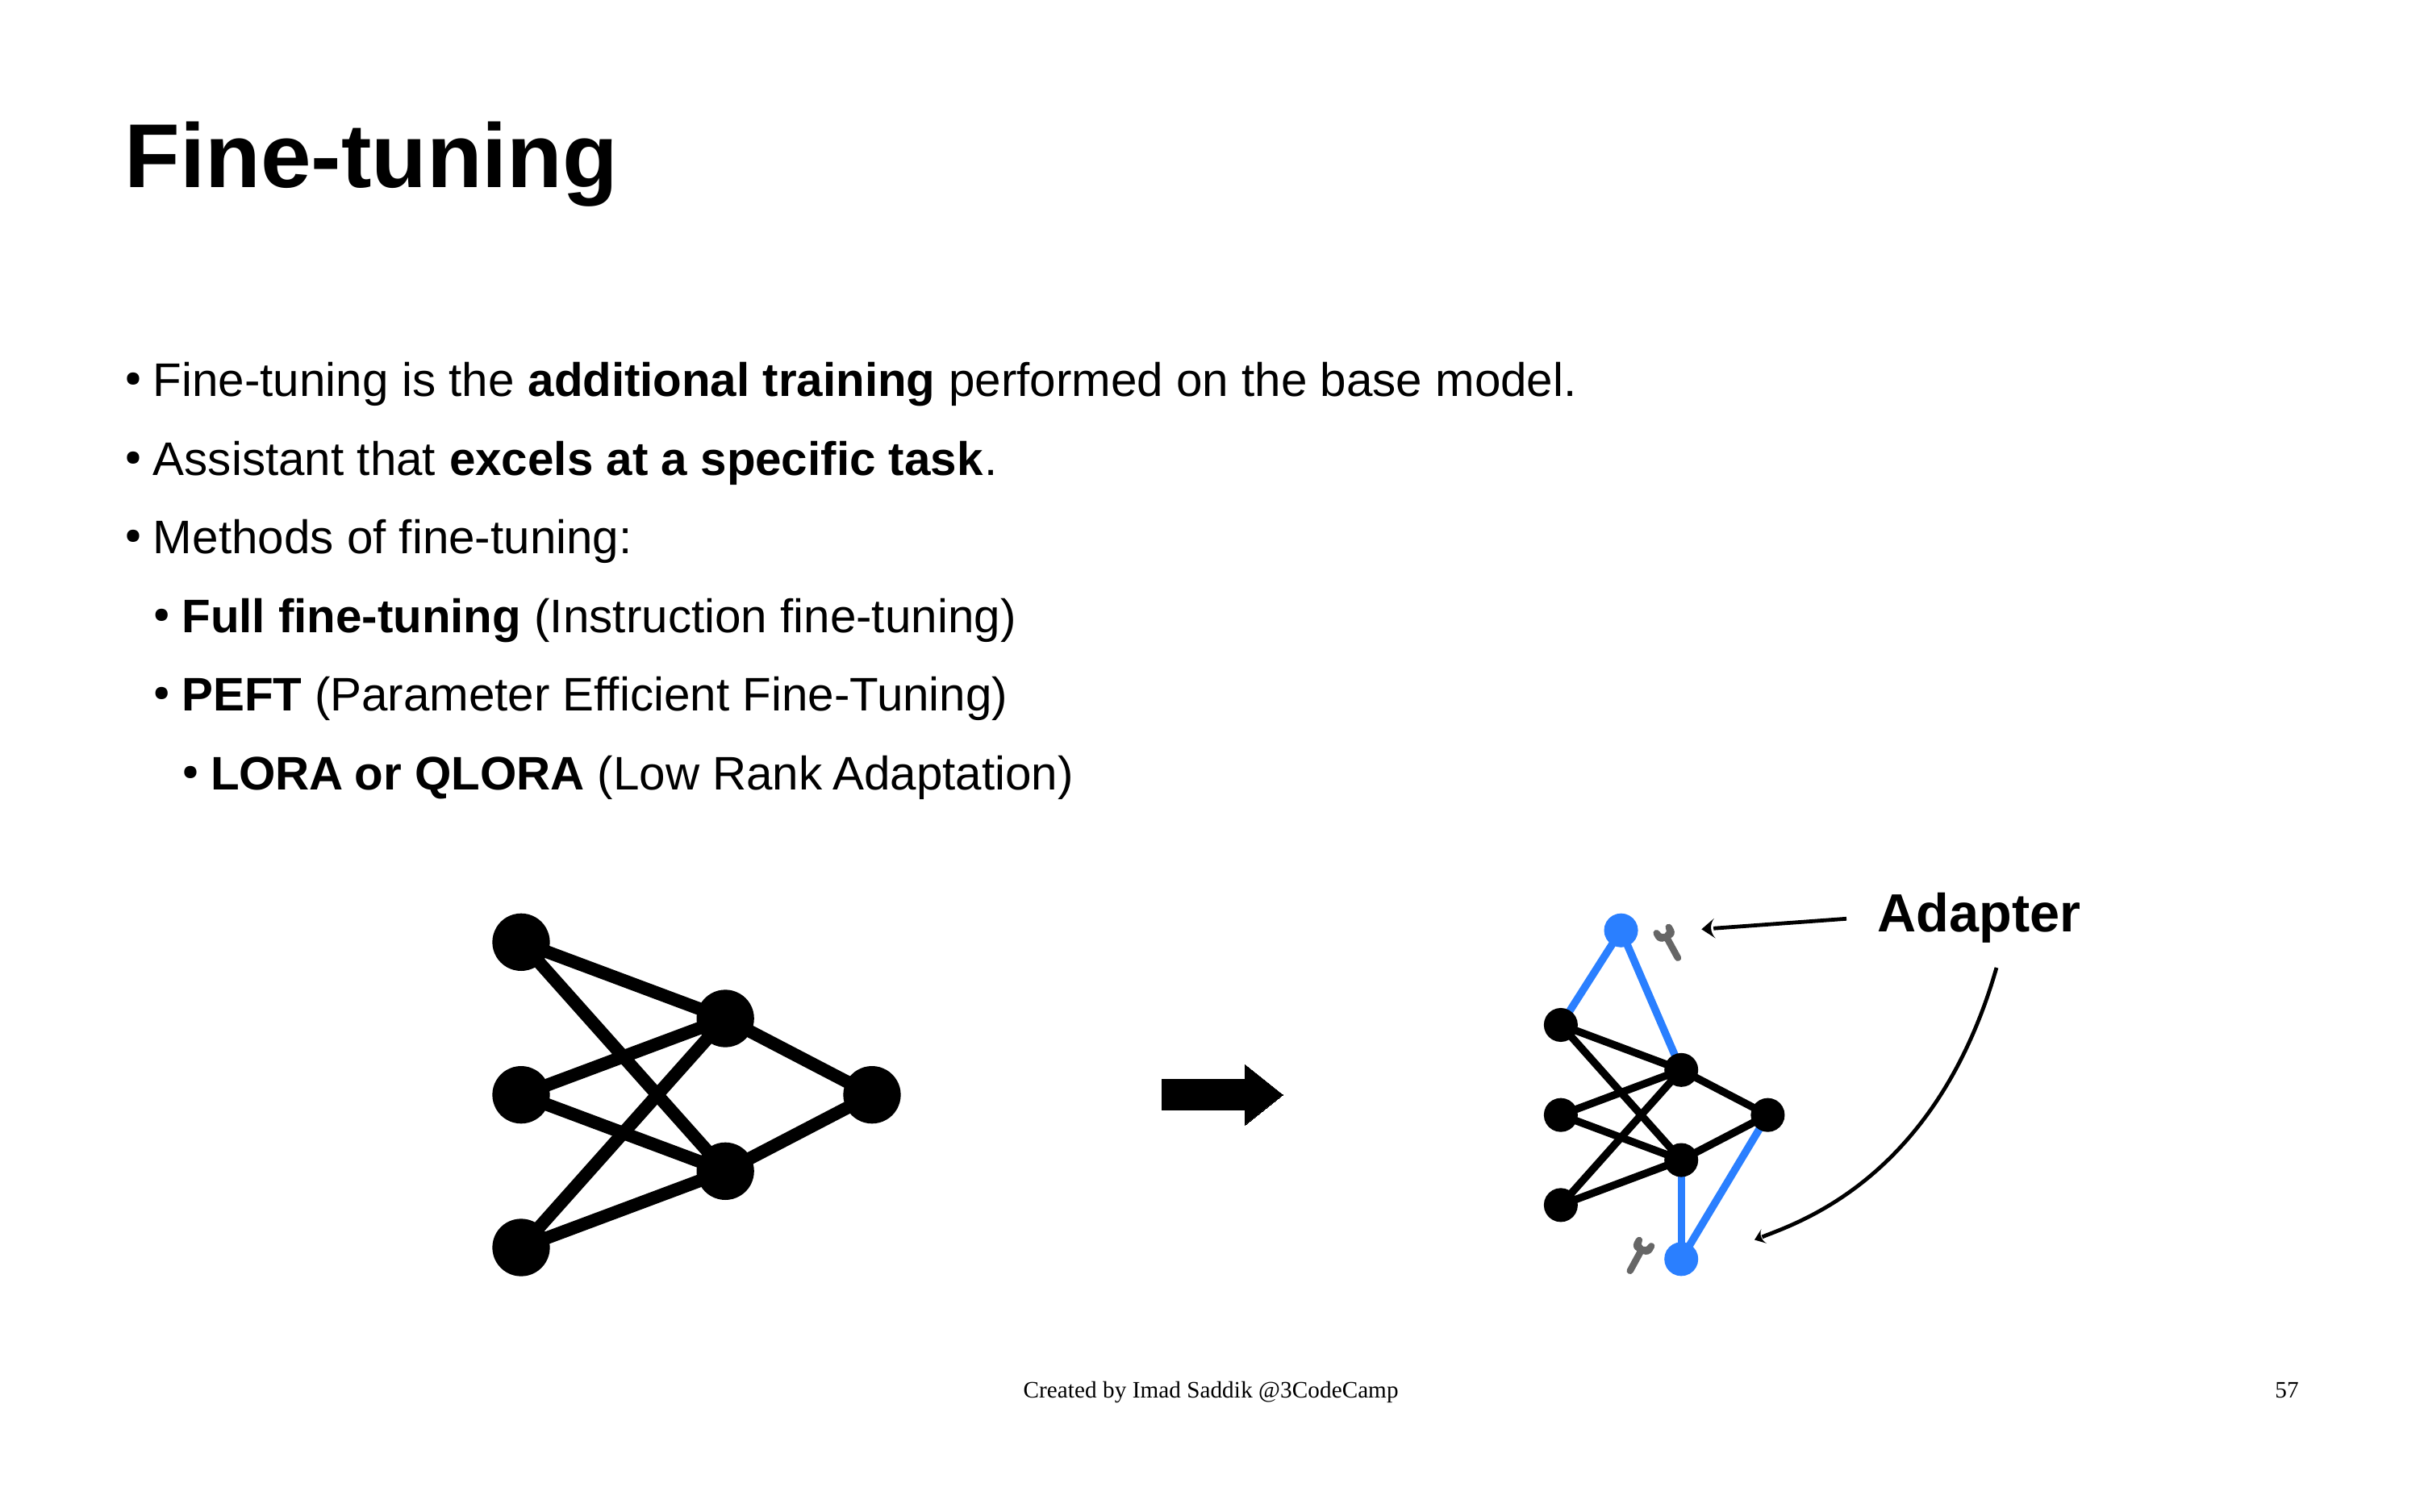

Fine-tuning
Fine-tuning is the additional training performed on the base model.
Assistant that excels at a specific task.
Methods of fine-tuning:
Full fine-tuning (Instruction fine-tuning)
PEFT (Parameter Efficient Fine-Tuning)
LORA or QLORA (Low Rank Adaptation)
Adapter
Created by Imad Saddik @3CodeCamp
57